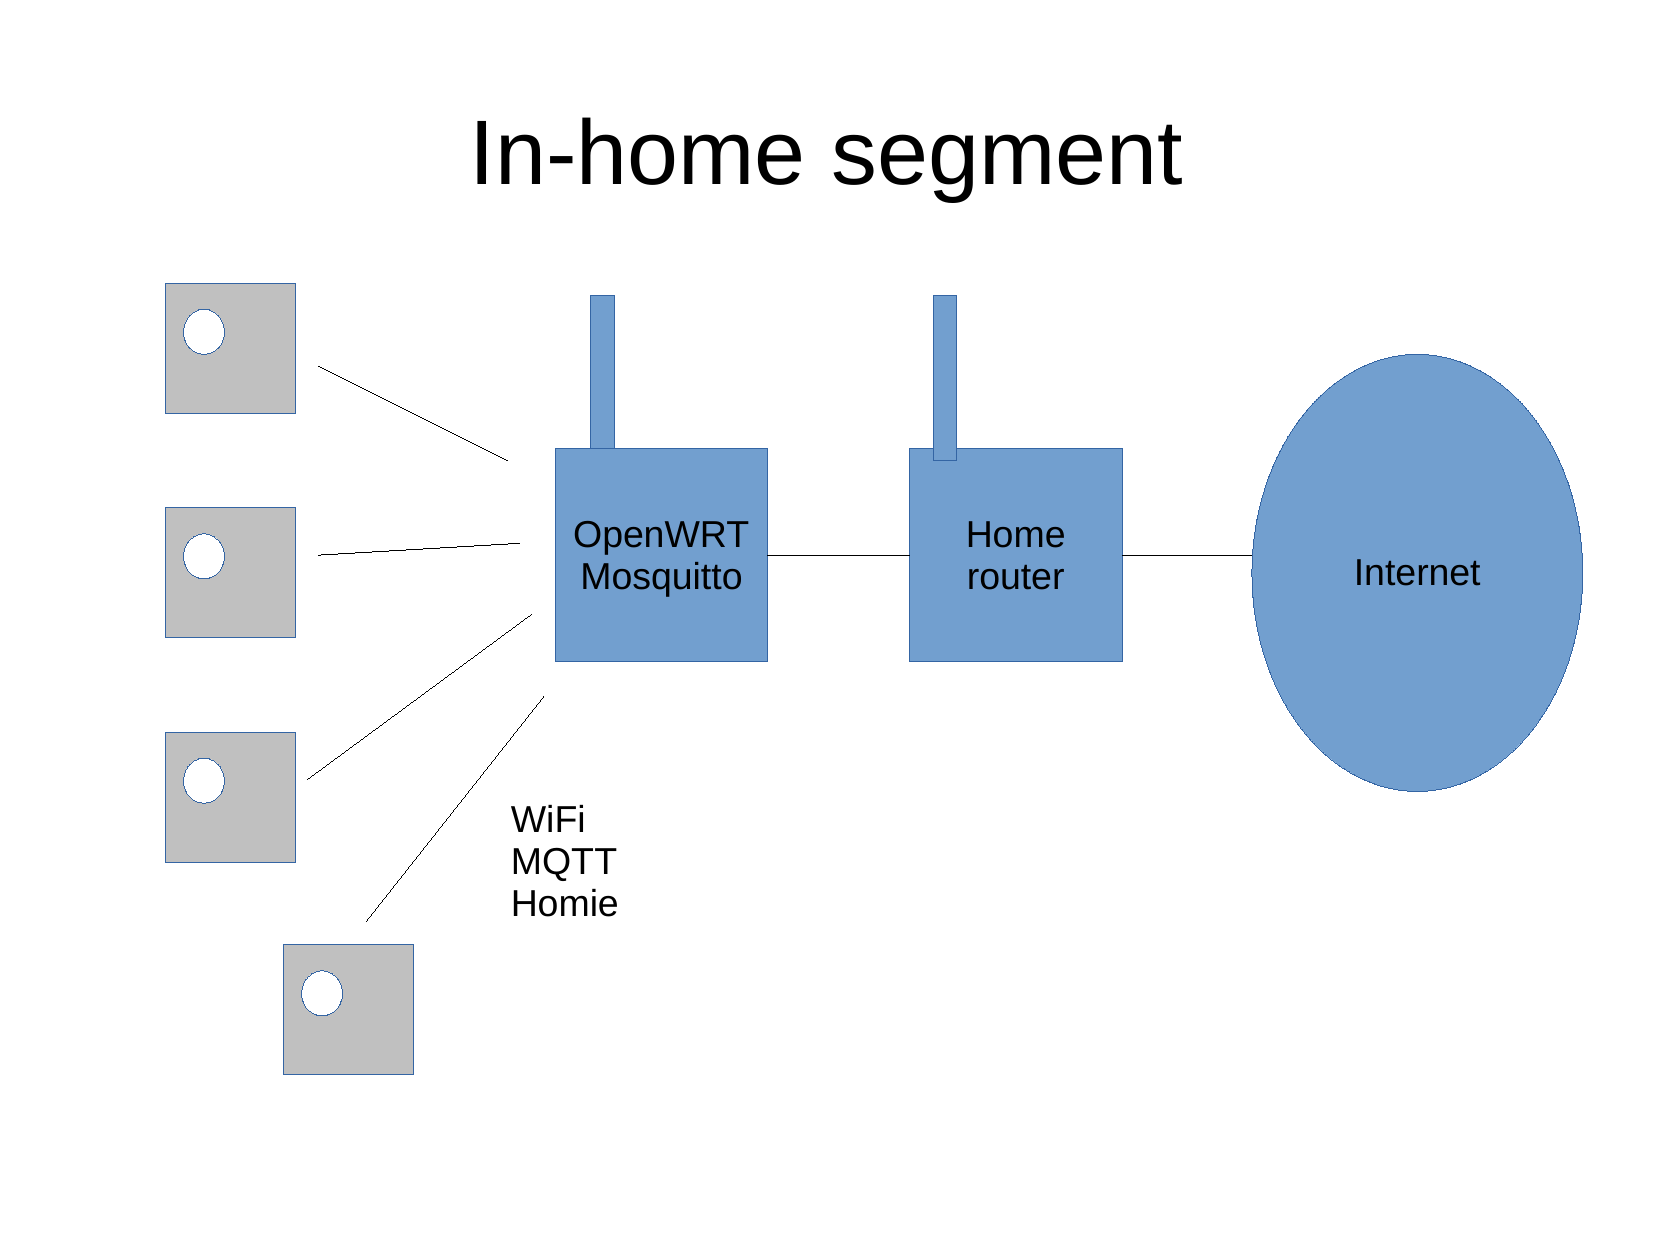

# In-home segment
Internet
OpenWRT
Mosquitto
Home
router
WiFi
MQTT
Homie